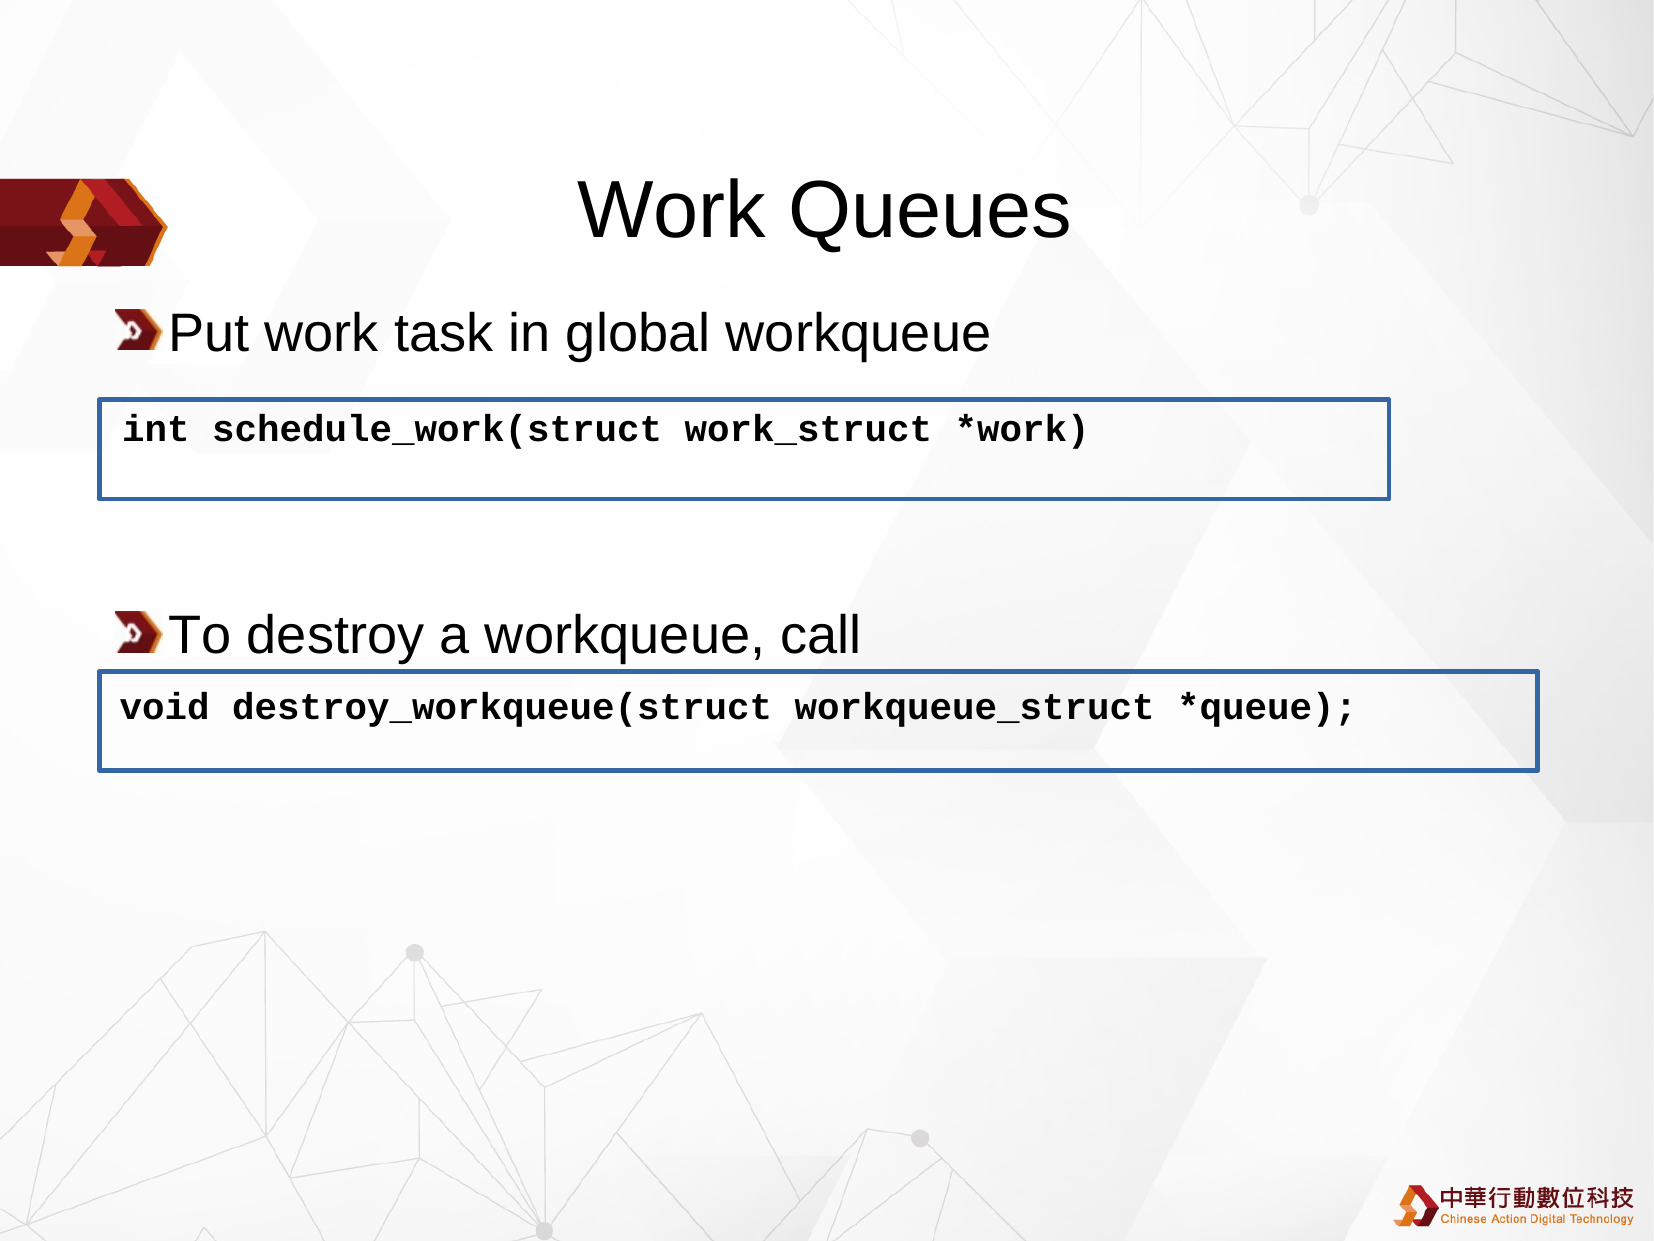

# Work Queues
Put work task in global workqueue
To destroy a workqueue, call
 int schedule_work(struct work_struct *work)
void destroy_workqueue(struct workqueue_struct *queue);